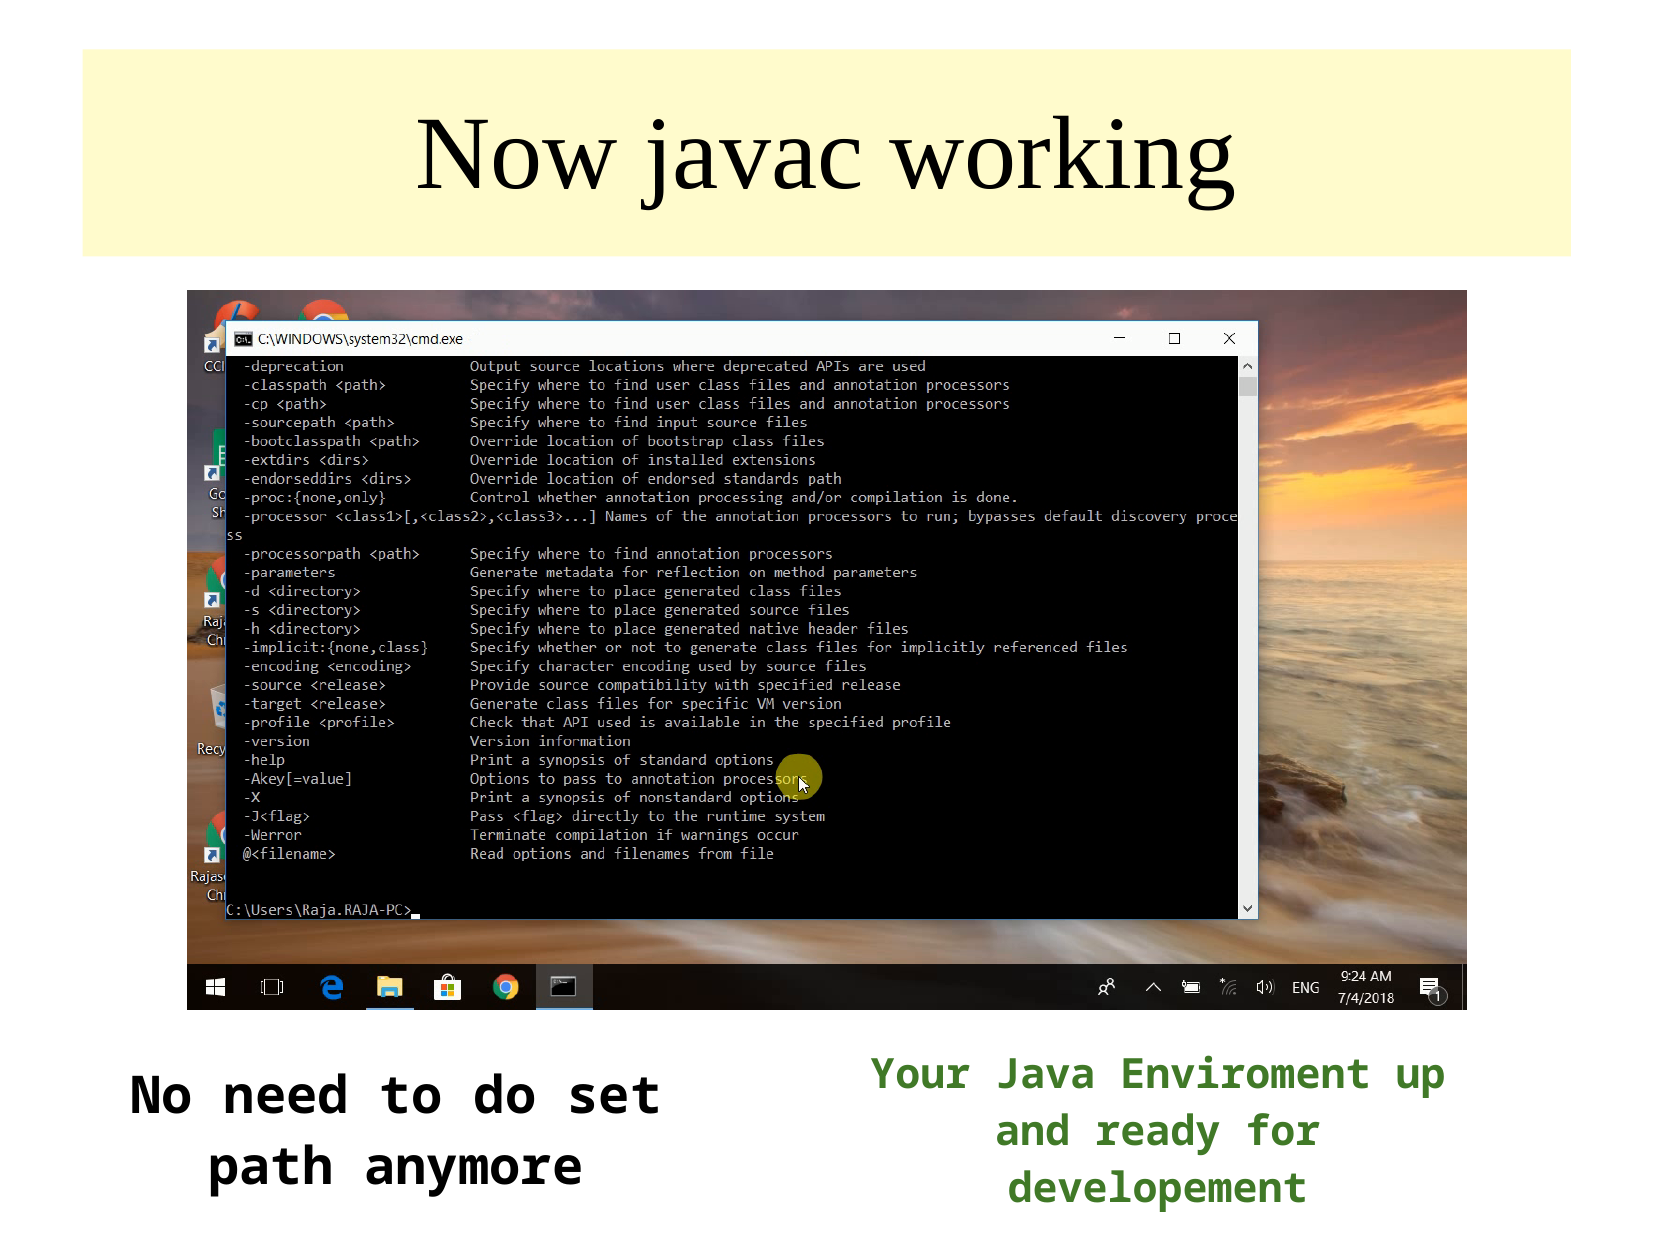

# Now javac working
Your Java Enviroment up and ready for developement
No need to do set path anymore